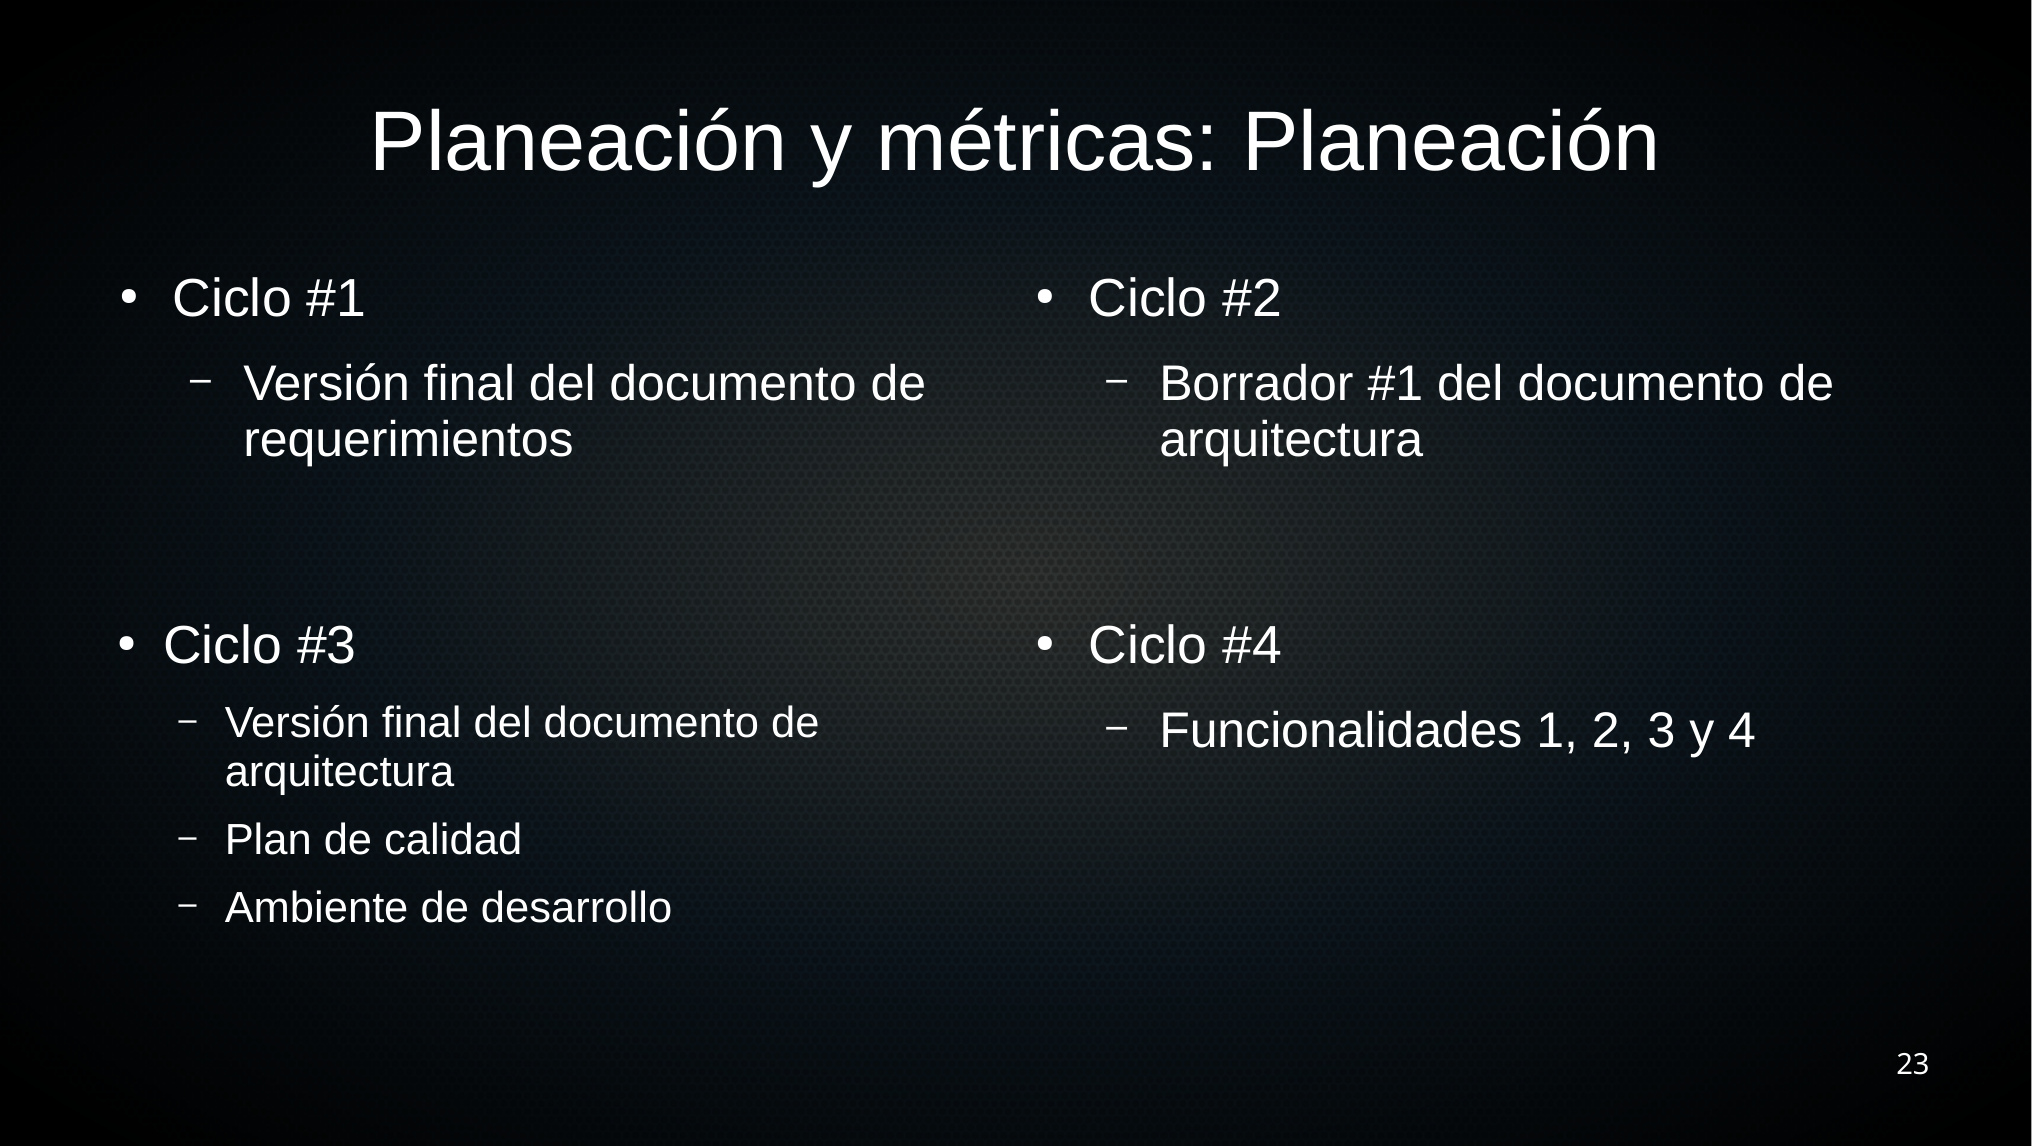

# Planeación y métricas: Planeación
Ciclo #1
Versión final del documento de requerimientos
Ciclo #2
Borrador #1 del documento de arquitectura
Ciclo #3
Versión final del documento de arquitectura
Plan de calidad
Ambiente de desarrollo
Ciclo #4
Funcionalidades 1, 2, 3 y 4
23